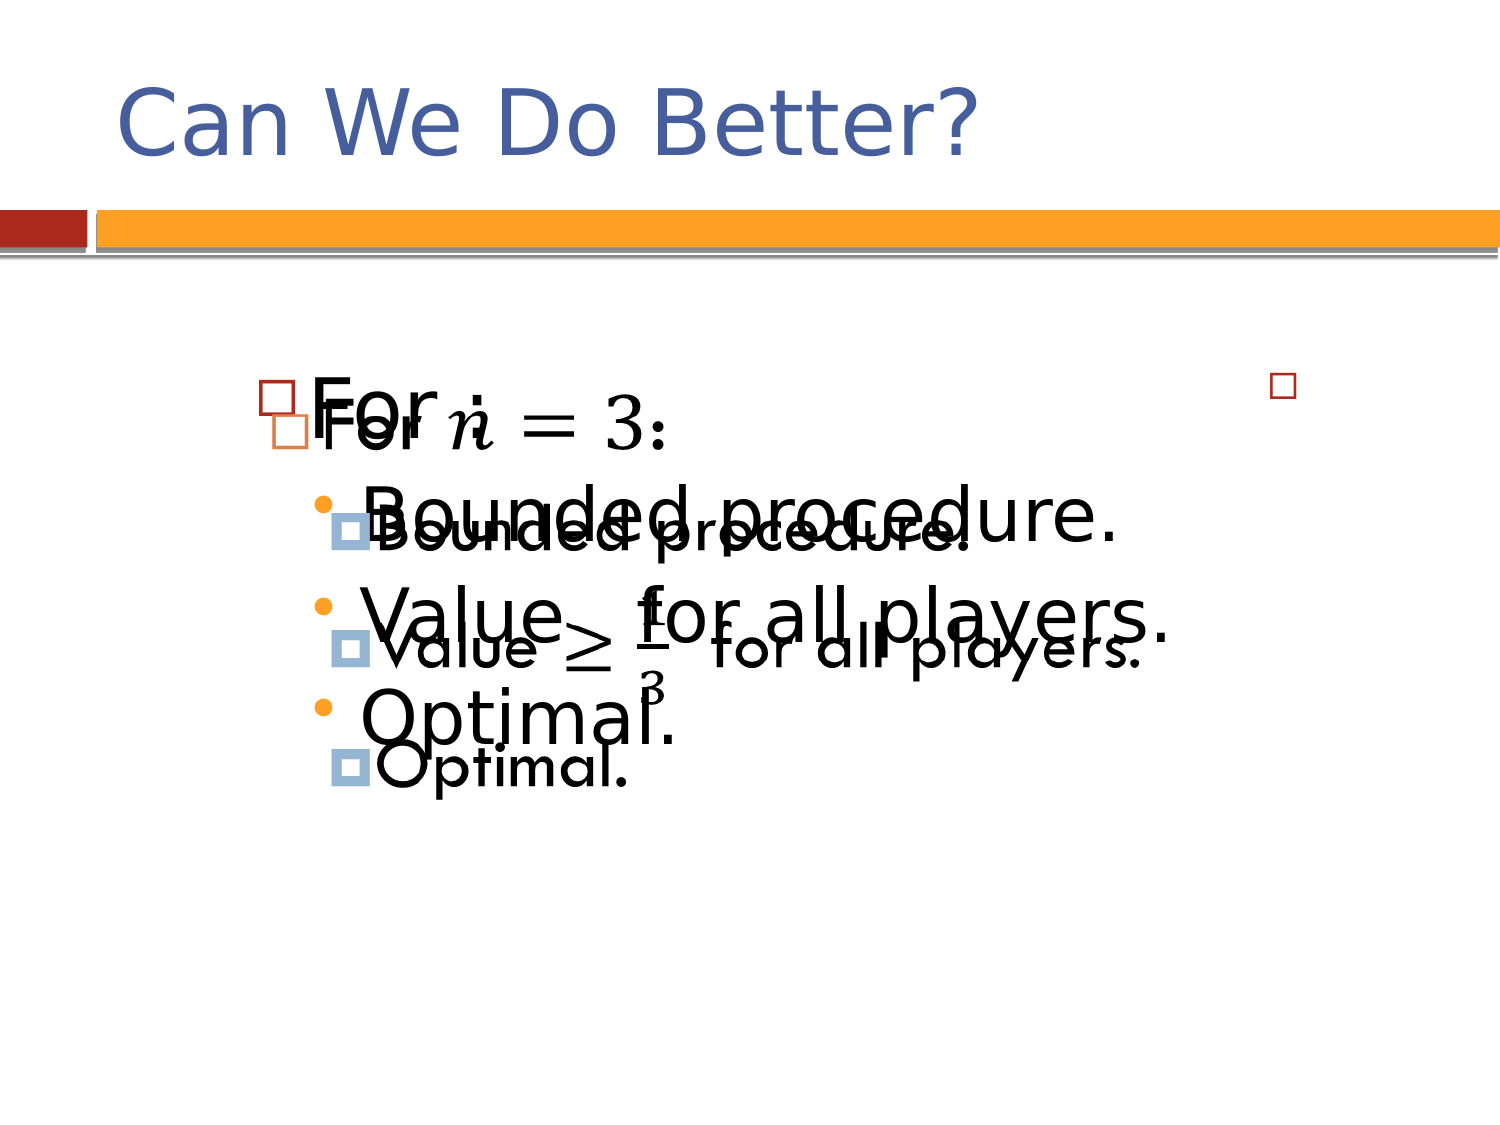

# Can We Do Better?
For :
Bounded procedure.
Value for all players.
Optimal.